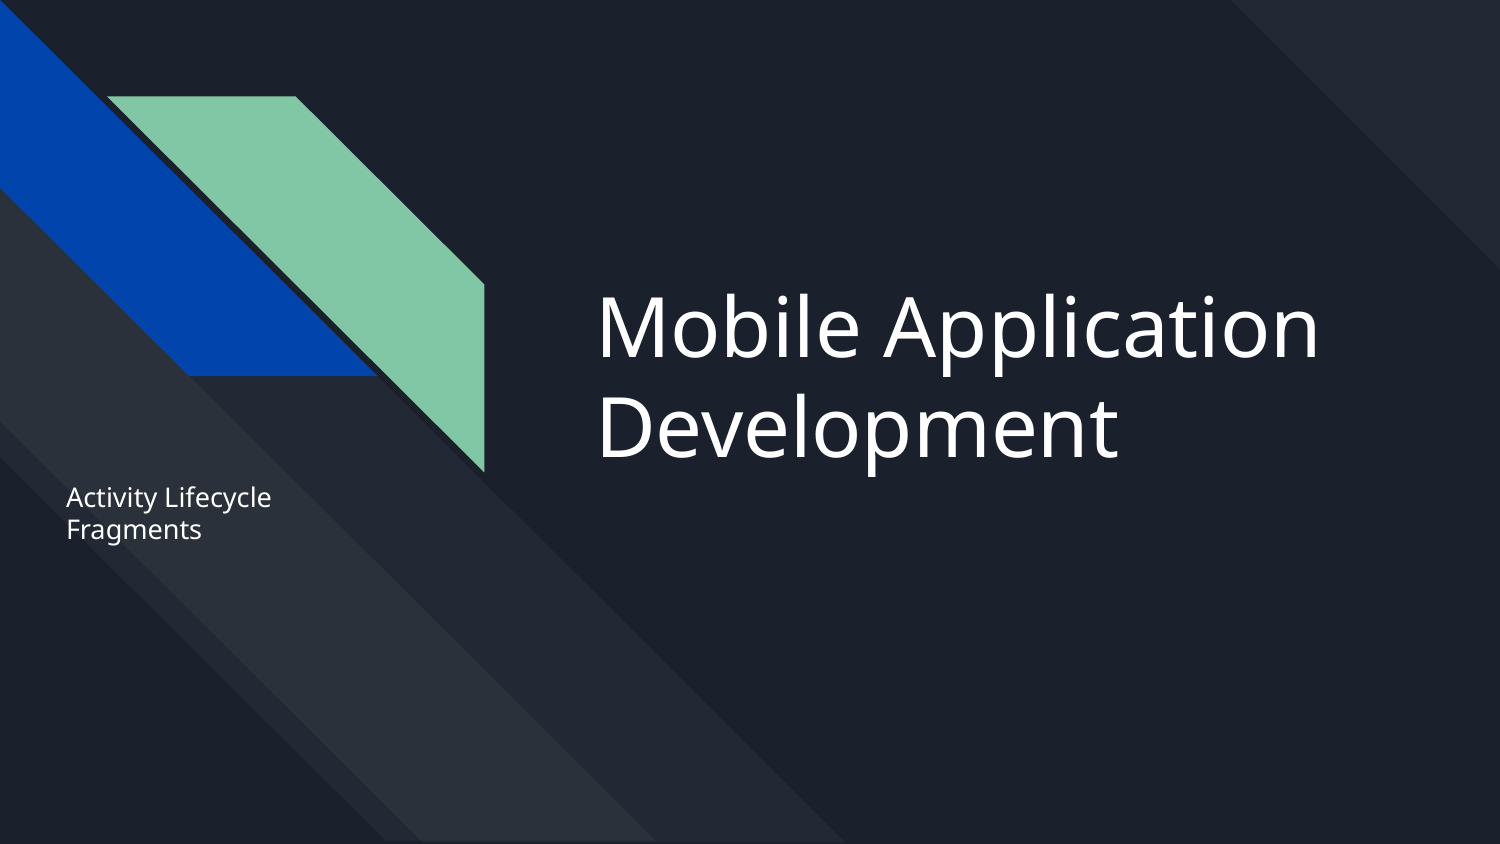

# Mobile Application Development
Activity Lifecycle
Fragments